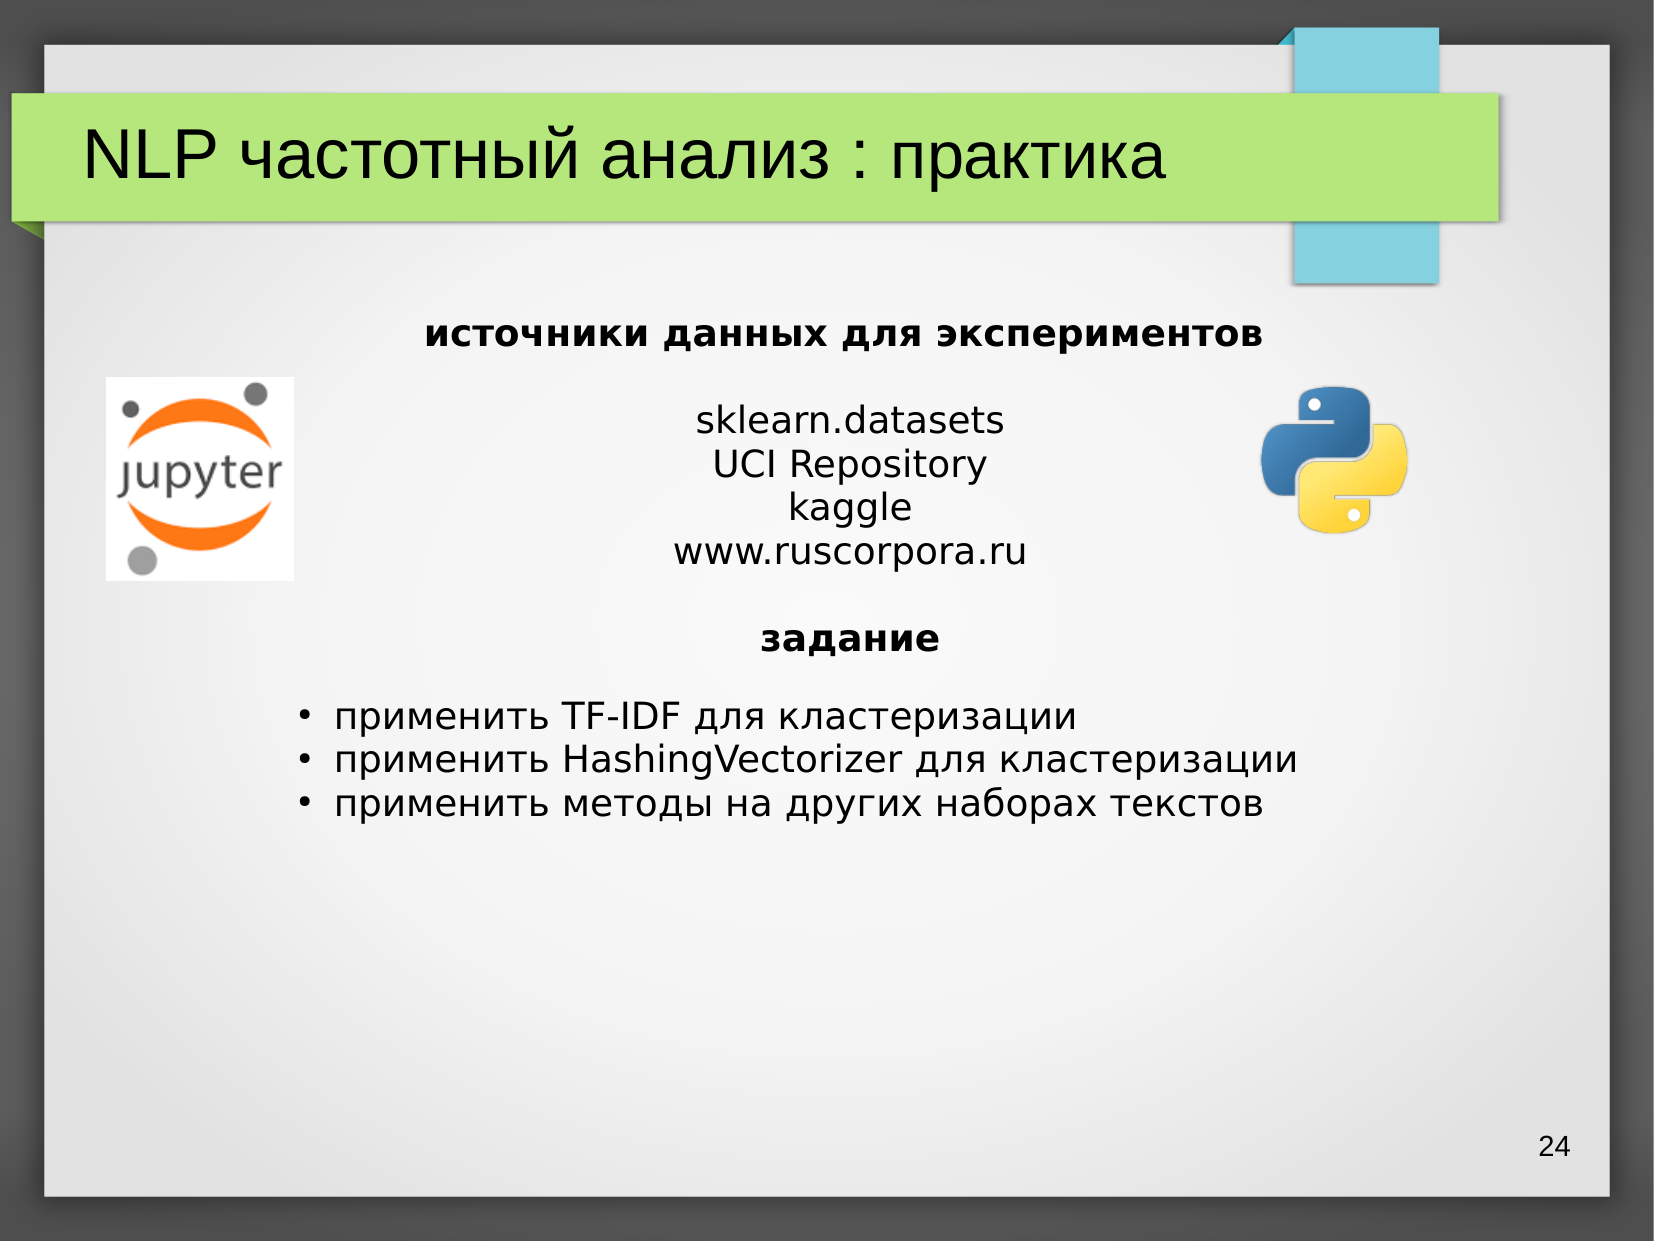

# NLP частотный анализ : практика
источники данных для экспериментов
sklearn.datasets
UCI Repository
kaggle
www.ruscorpora.ru
задание
применить TF-IDF для кластеризации
применить HashingVectorizer для кластеризации
применить методы на других наборах текстов
24